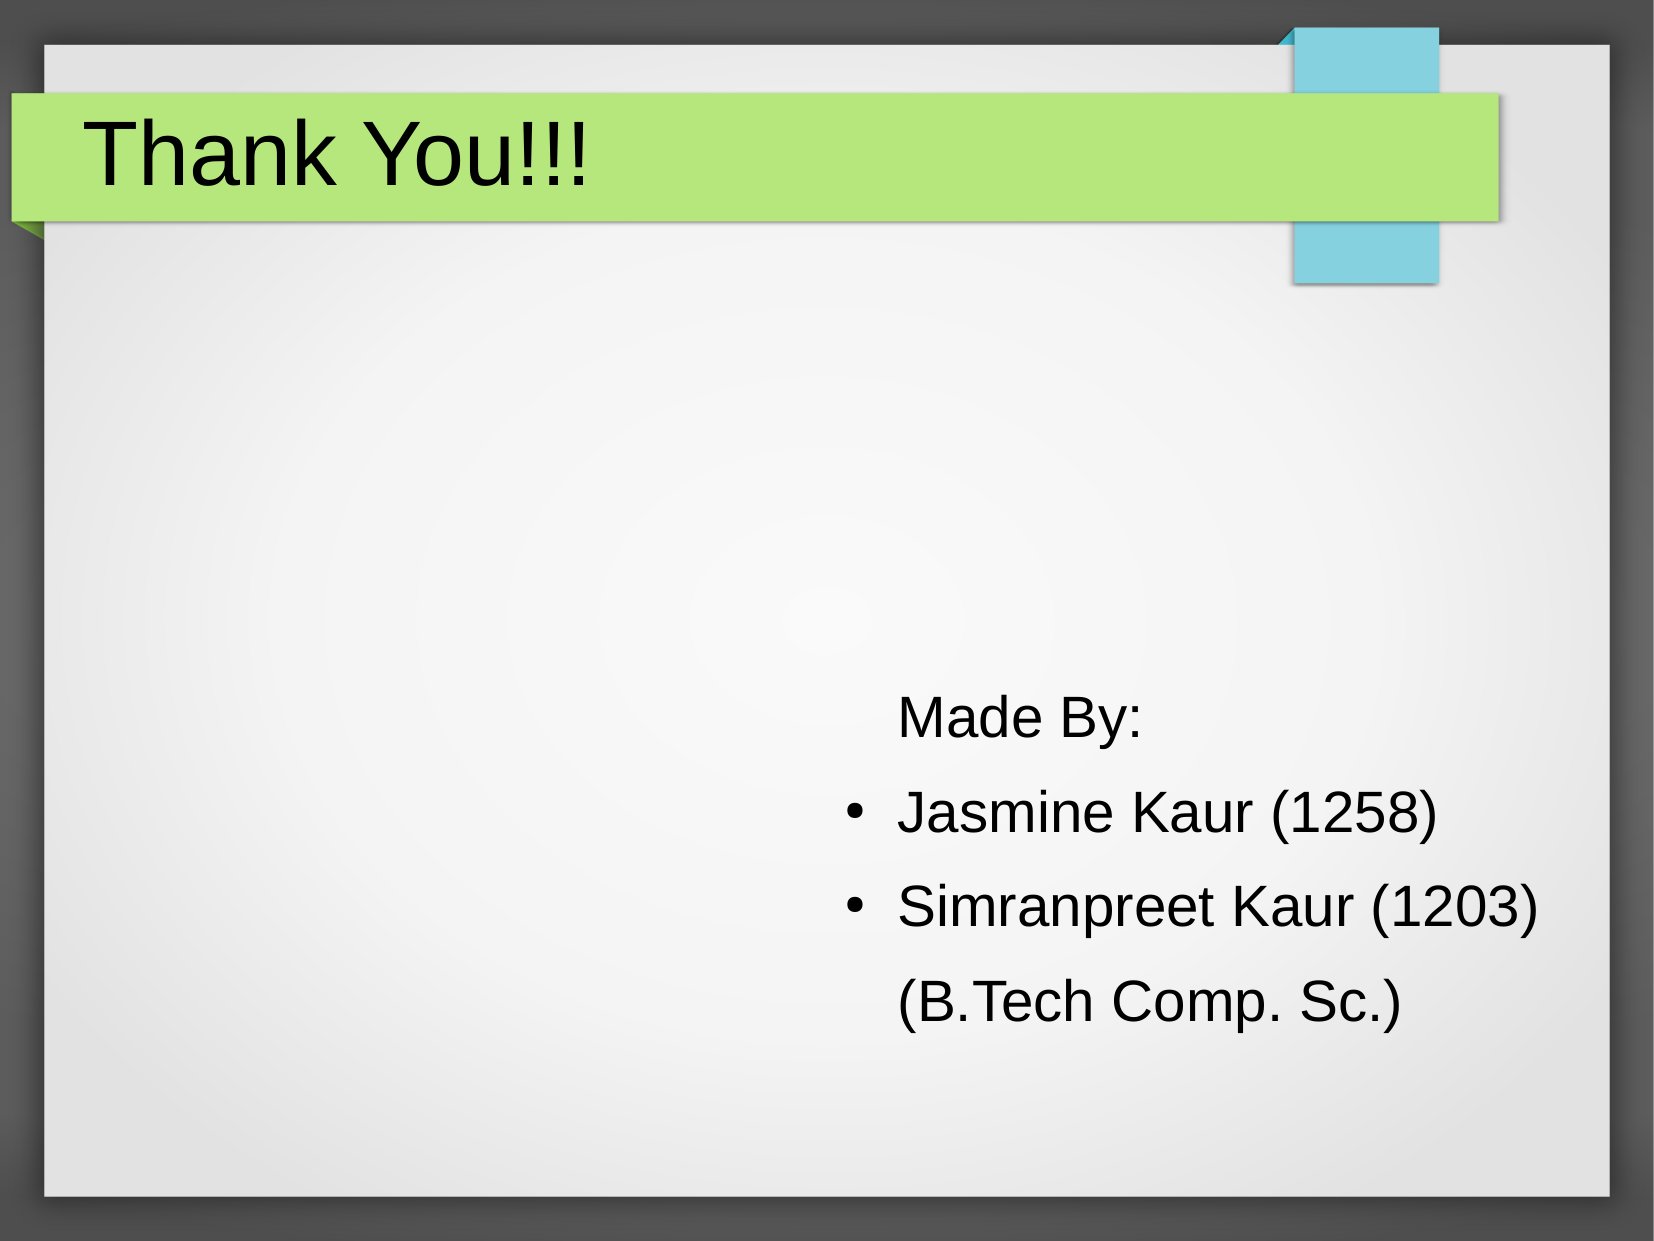

# Thank You!!!
Made By:
Jasmine Kaur (1258)
Simranpreet Kaur (1203)
(B.Tech Comp. Sc.)